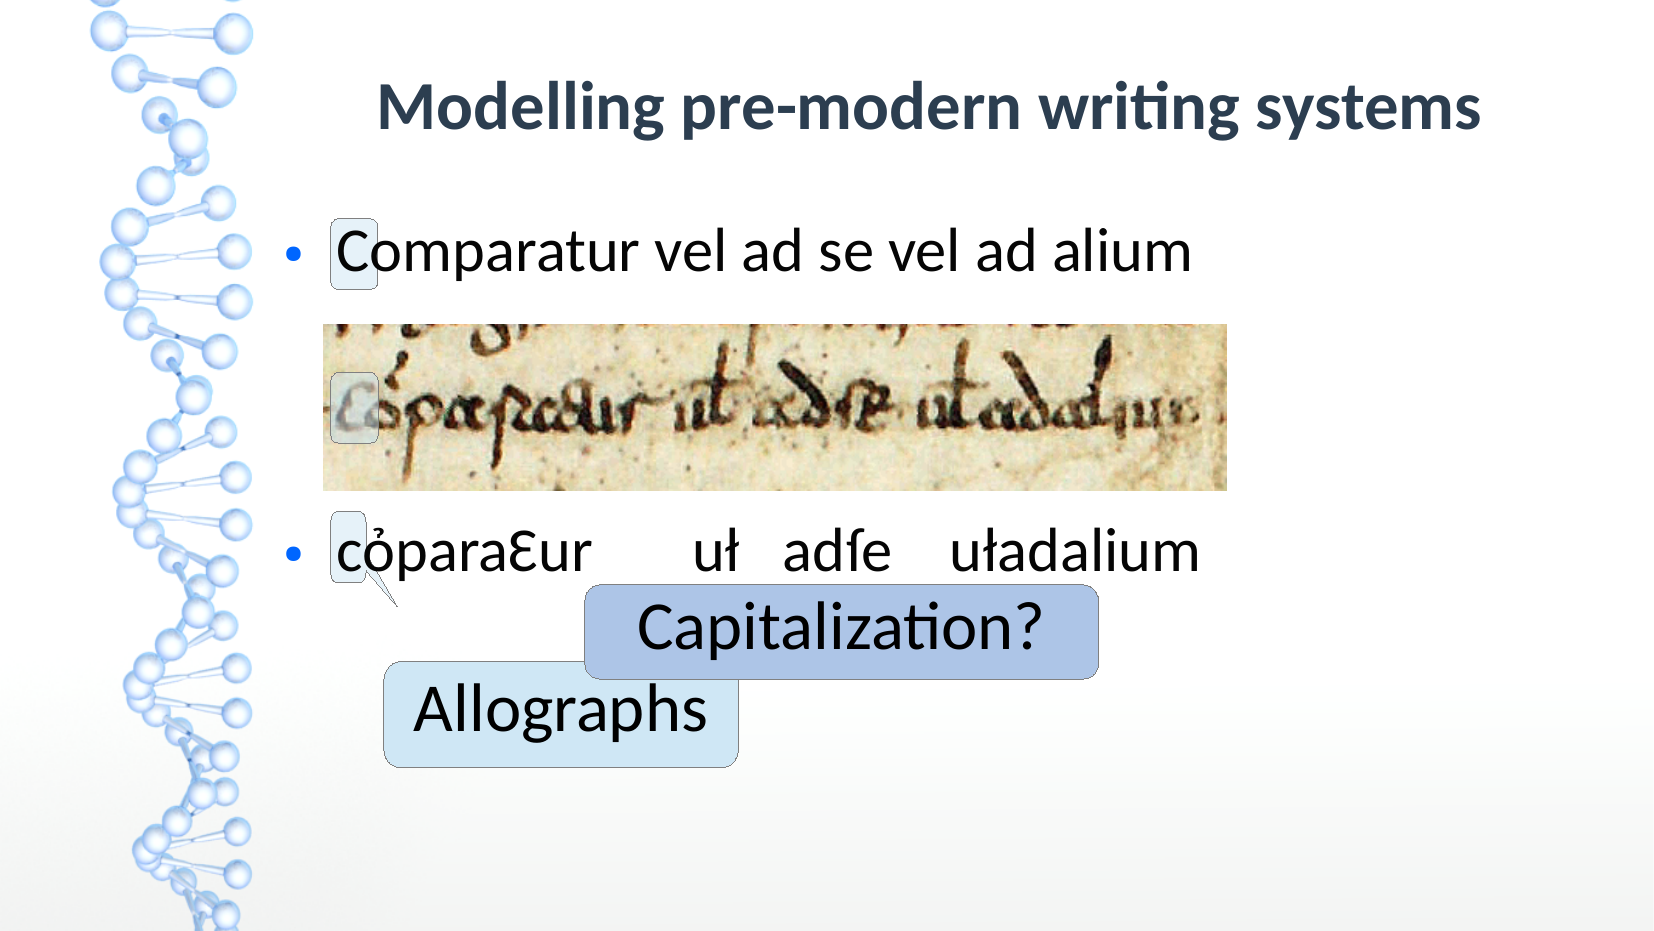

# Modelling pre-modern writing systems
Comparatur vel ad se vel ad alium
cỏparaƐur uł adſe uładalium
Capitalization?
Allographs